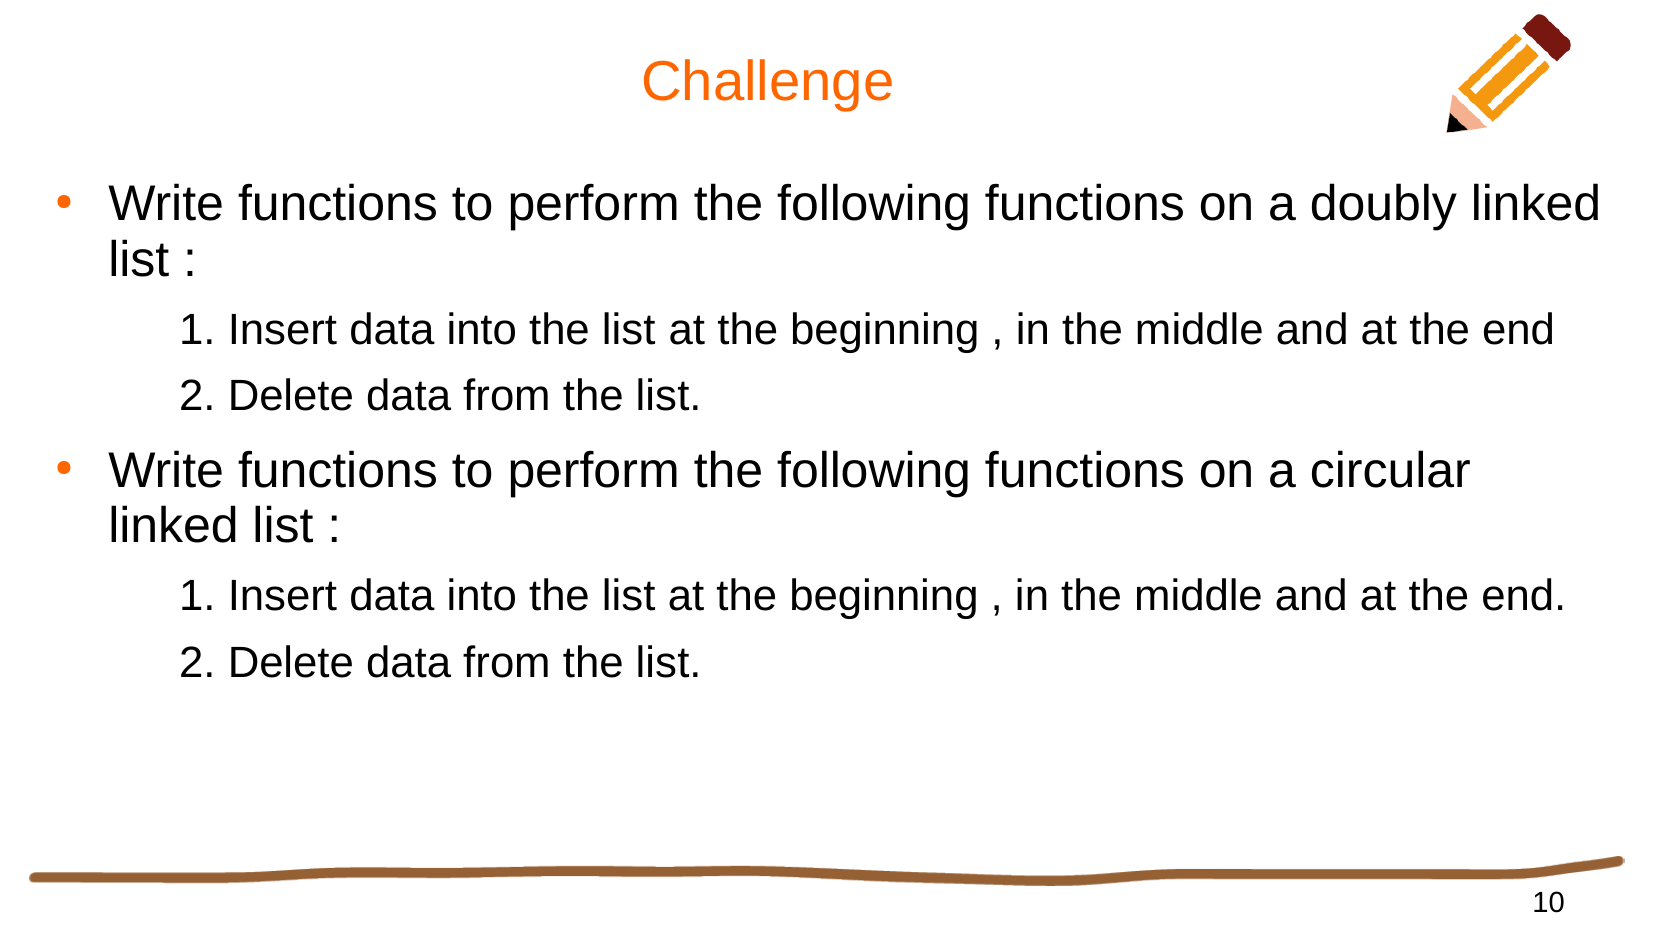

# Challenge
Write functions to perform the following functions on a doubly linked list :
1. Insert data into the list at the beginning , in the middle and at the end
2. Delete data from the list.
Write functions to perform the following functions on a circular linked list :
1. Insert data into the list at the beginning , in the middle and at the end.
2. Delete data from the list.
10